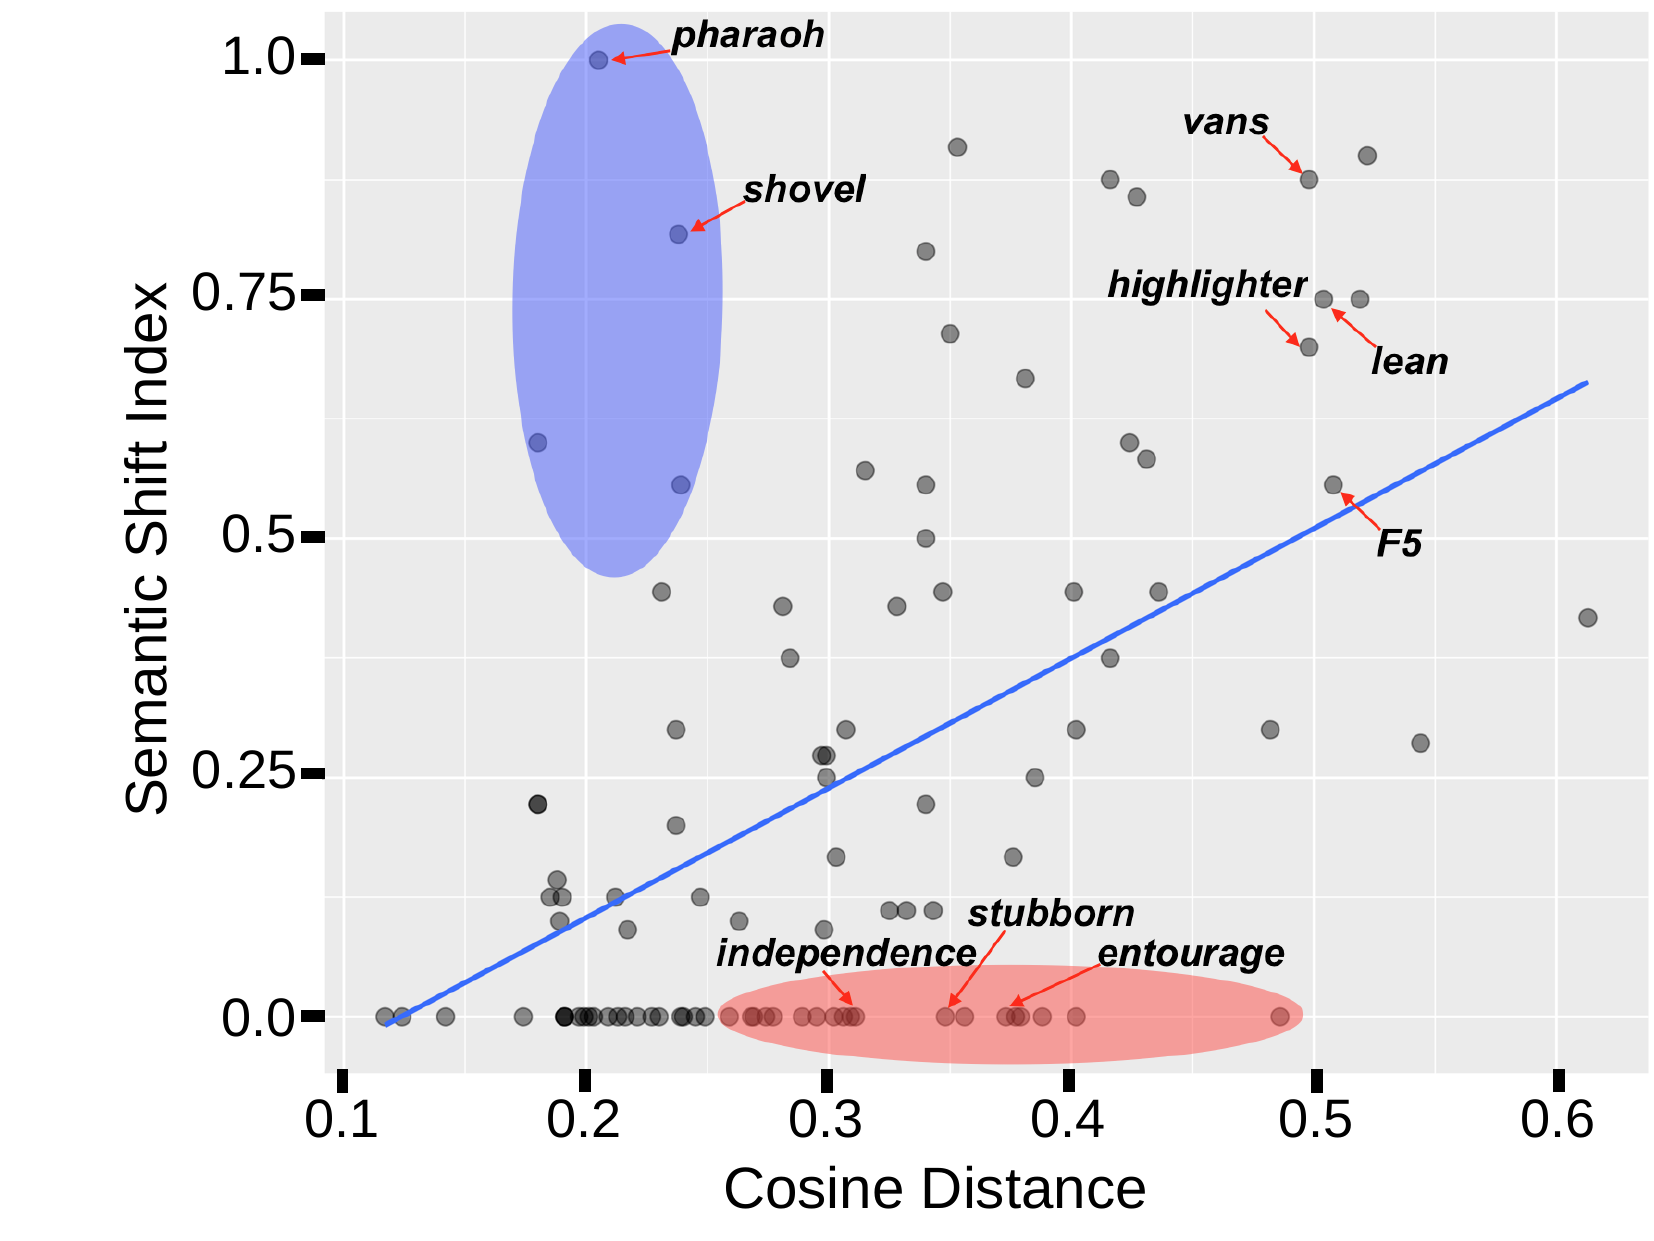

1.0
0.75
0.5
Semantic Shift Index
0.25
0.0
0.2
0.4
0.6
0.1
0.3
0.5
Cosine Distance
Contextual Variability